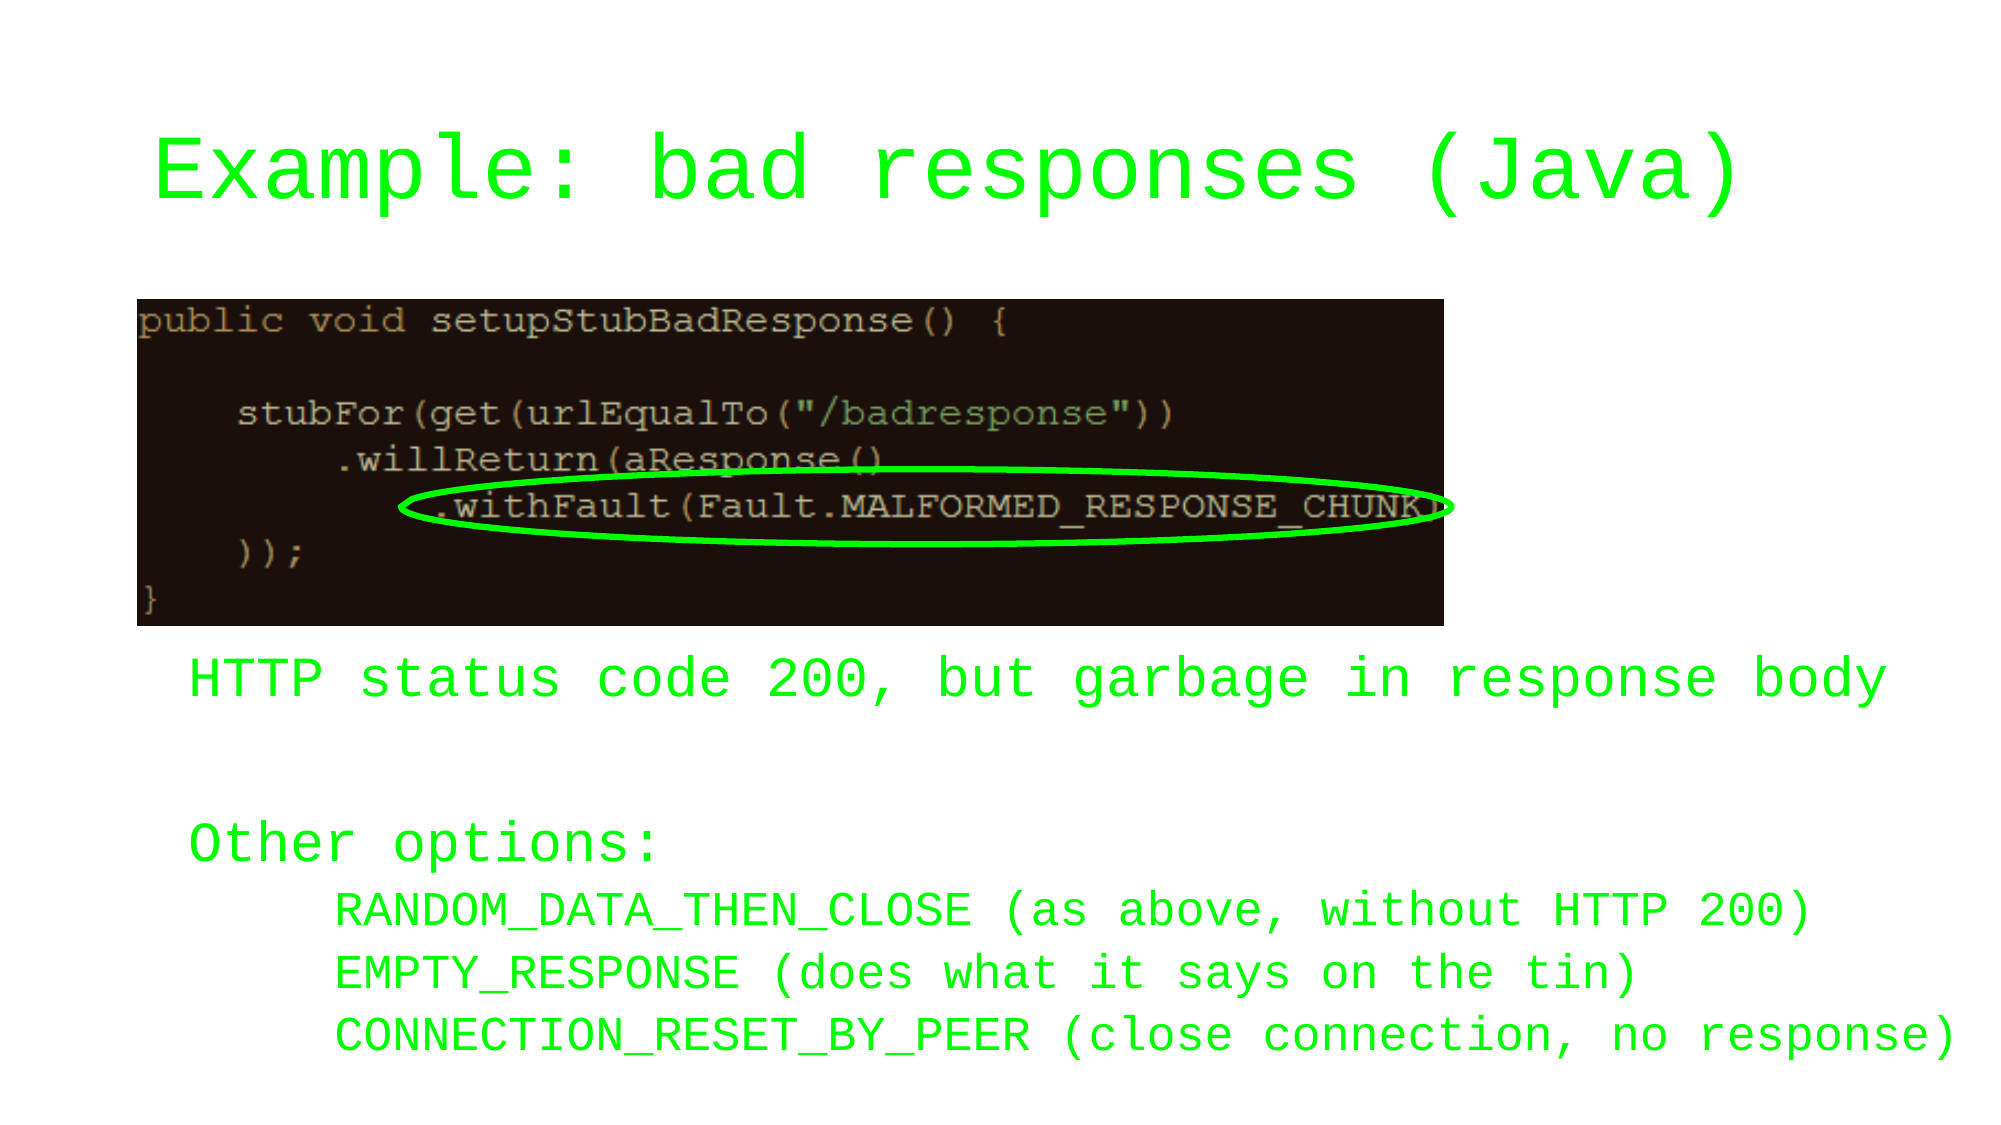

# Example: bad responses (Java)
HTTP status code 200, but garbage in response body
Other options:
RANDOM_DATA_THEN_CLOSE (as above, without HTTP 200)
EMPTY_RESPONSE (does what it says on the tin)
CONNECTION_RESET_BY_PEER (close connection, no response)